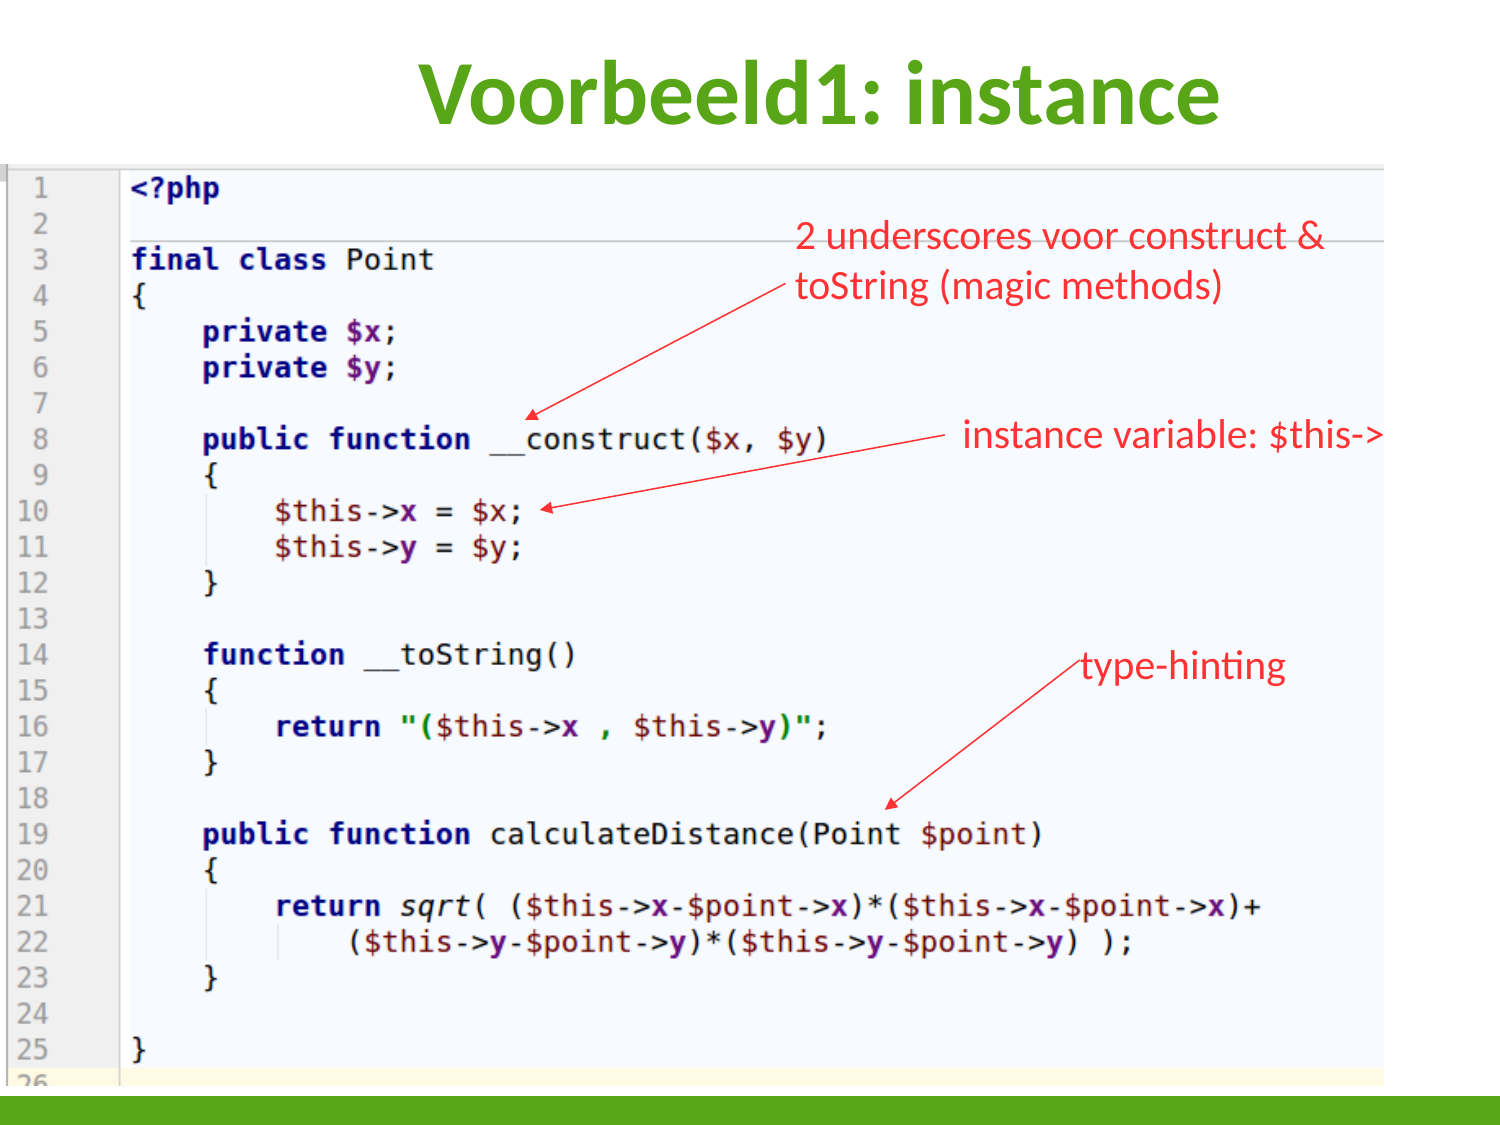

Voorbeeld1: instance
2 underscores voor construct & toString (magic methods)
instance variable: $this->
type-hinting